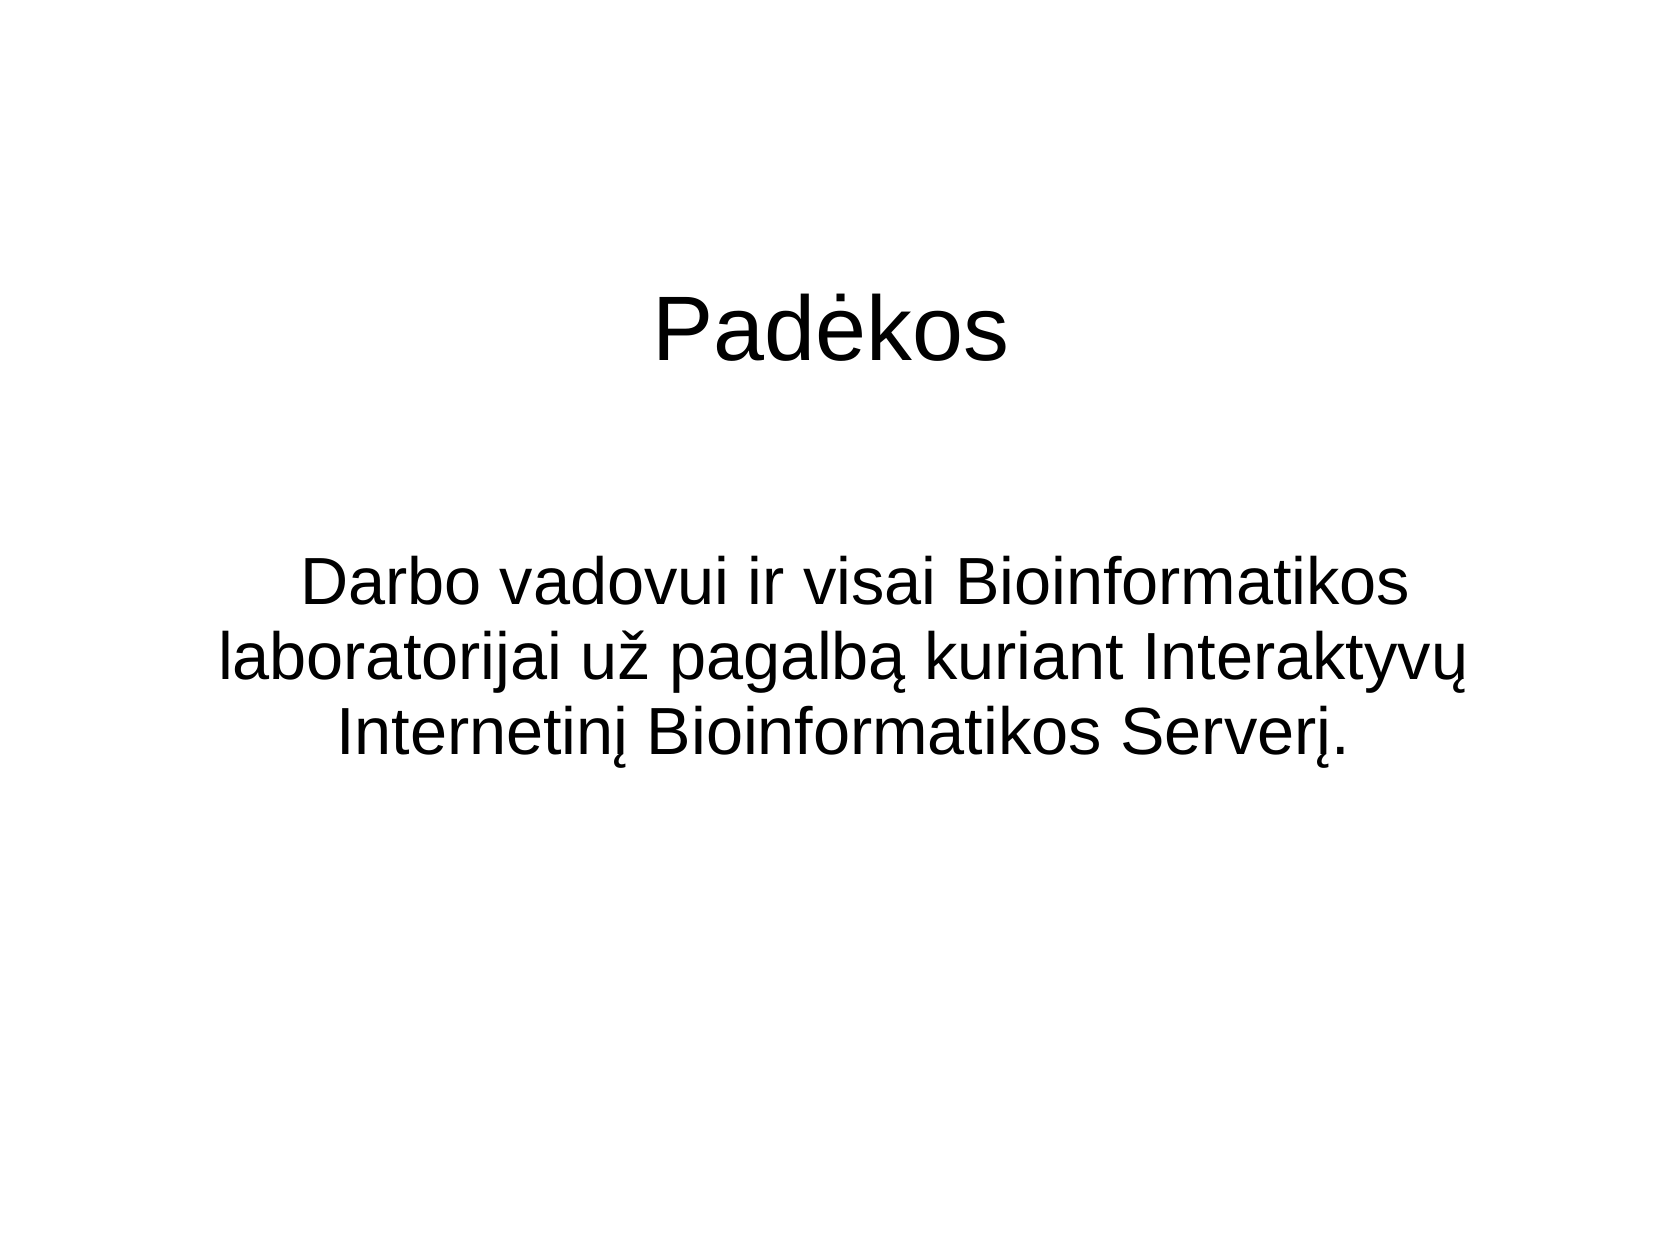

# Padėkos
Darbo vadovui ir visai Bioinformatikos laboratorijai už pagalbą kuriant Interaktyvų Internetinį Bioinformatikos Serverį.